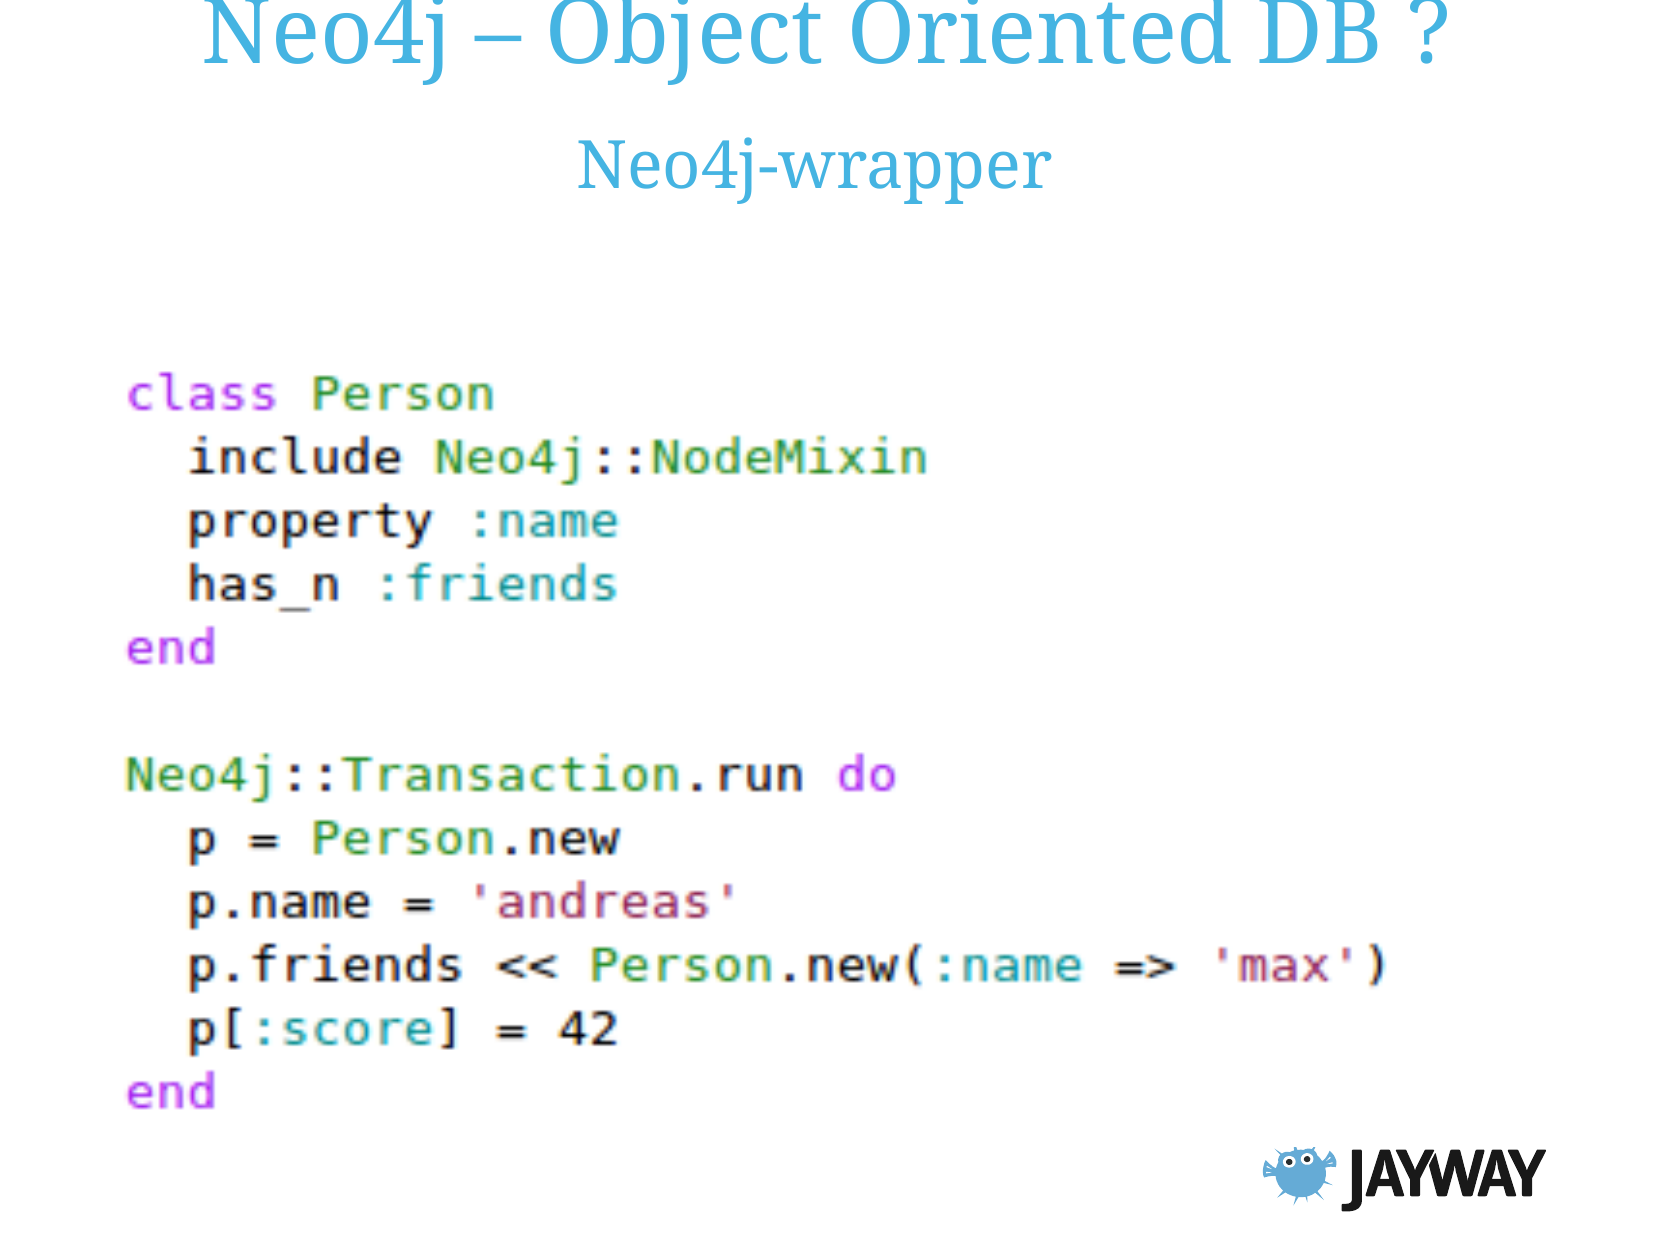

# Neo4j – Object Oriented DB ? Neo4j-wrapper